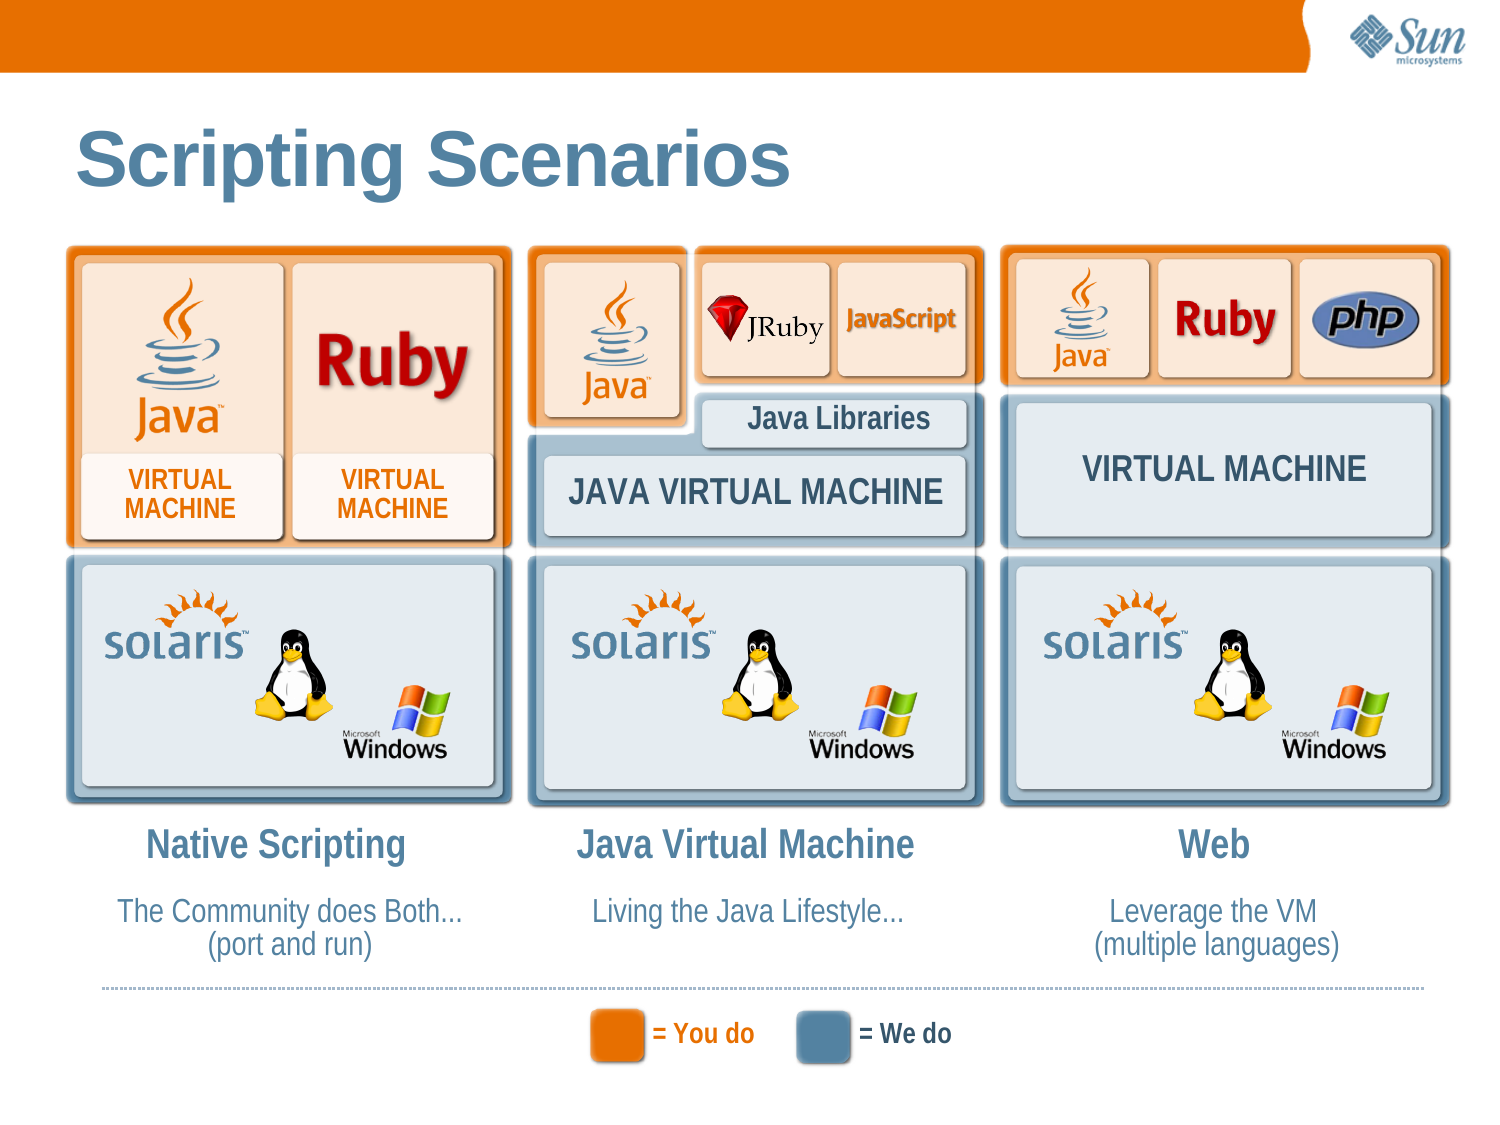

# Scripting Scenarios
Java Libraries
VIRTUAL MACHINE
VIRTUAL
MACHINE
VIRTUAL
MACHINE
JAVA VIRTUAL MACHINE
Native Scripting
Java Virtual Machine
Web
The Community does Both...
(port and run)
Living the Java Lifestyle...
Leverage the VM
(multiple languages)
= You do
= We do